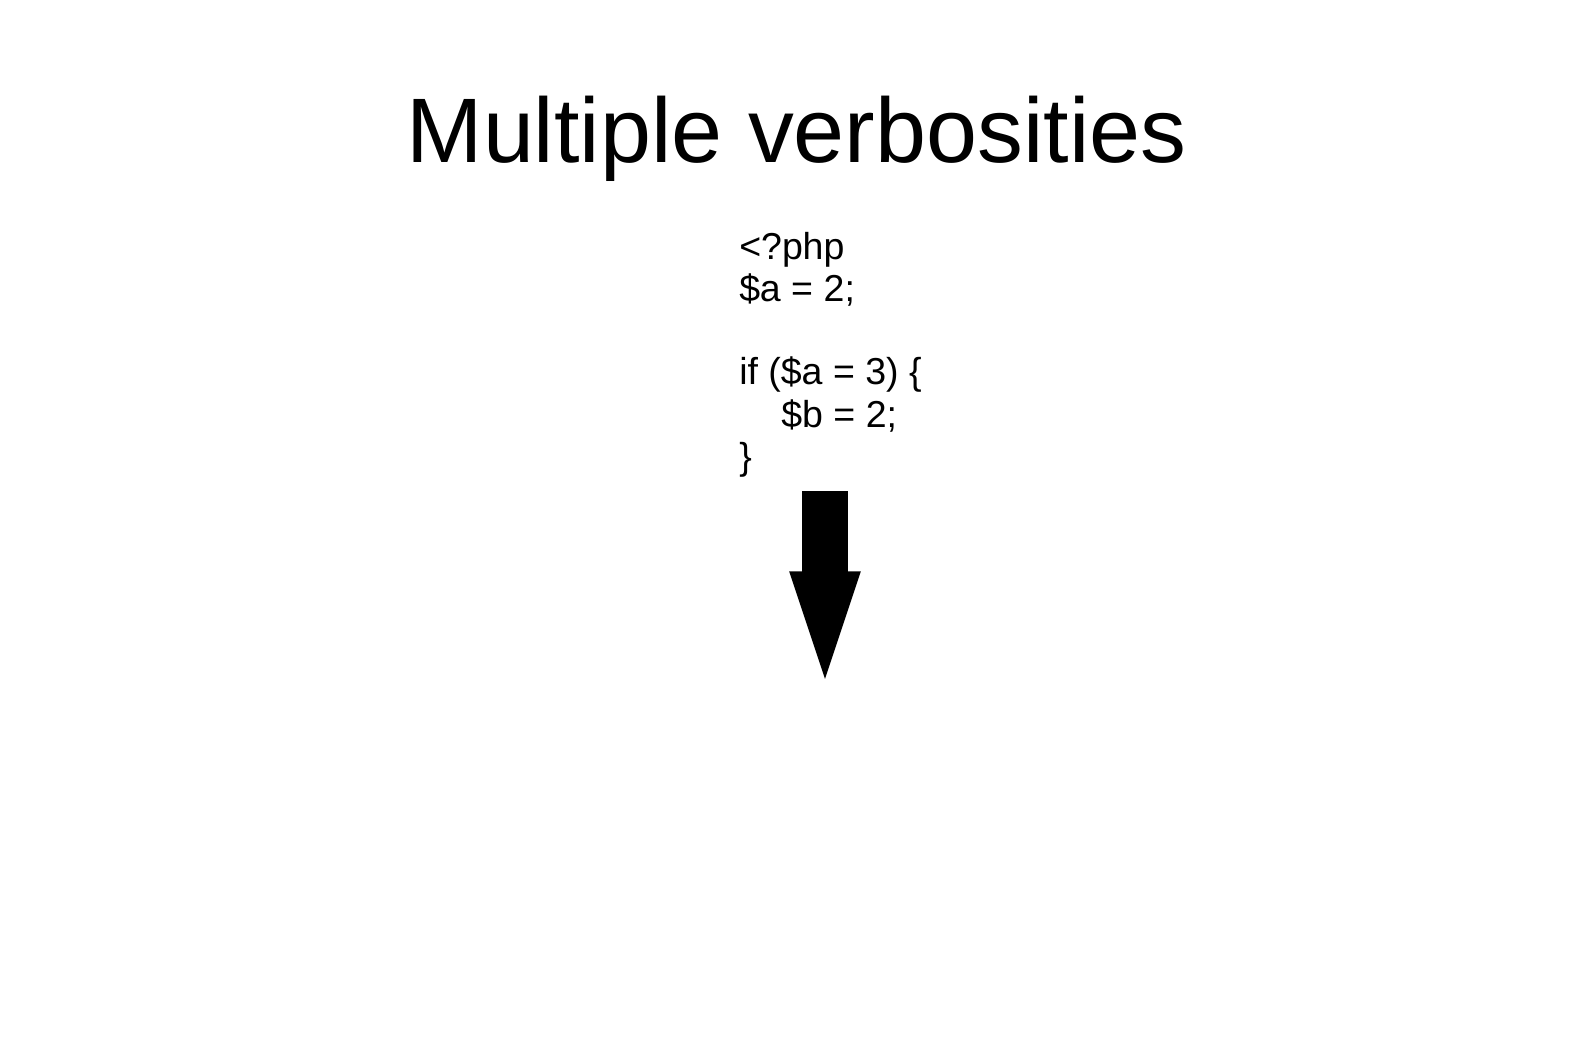

# Multiple verbosities
<?php
$a = 2;
if ($a = 3) {
 $b = 2;
}